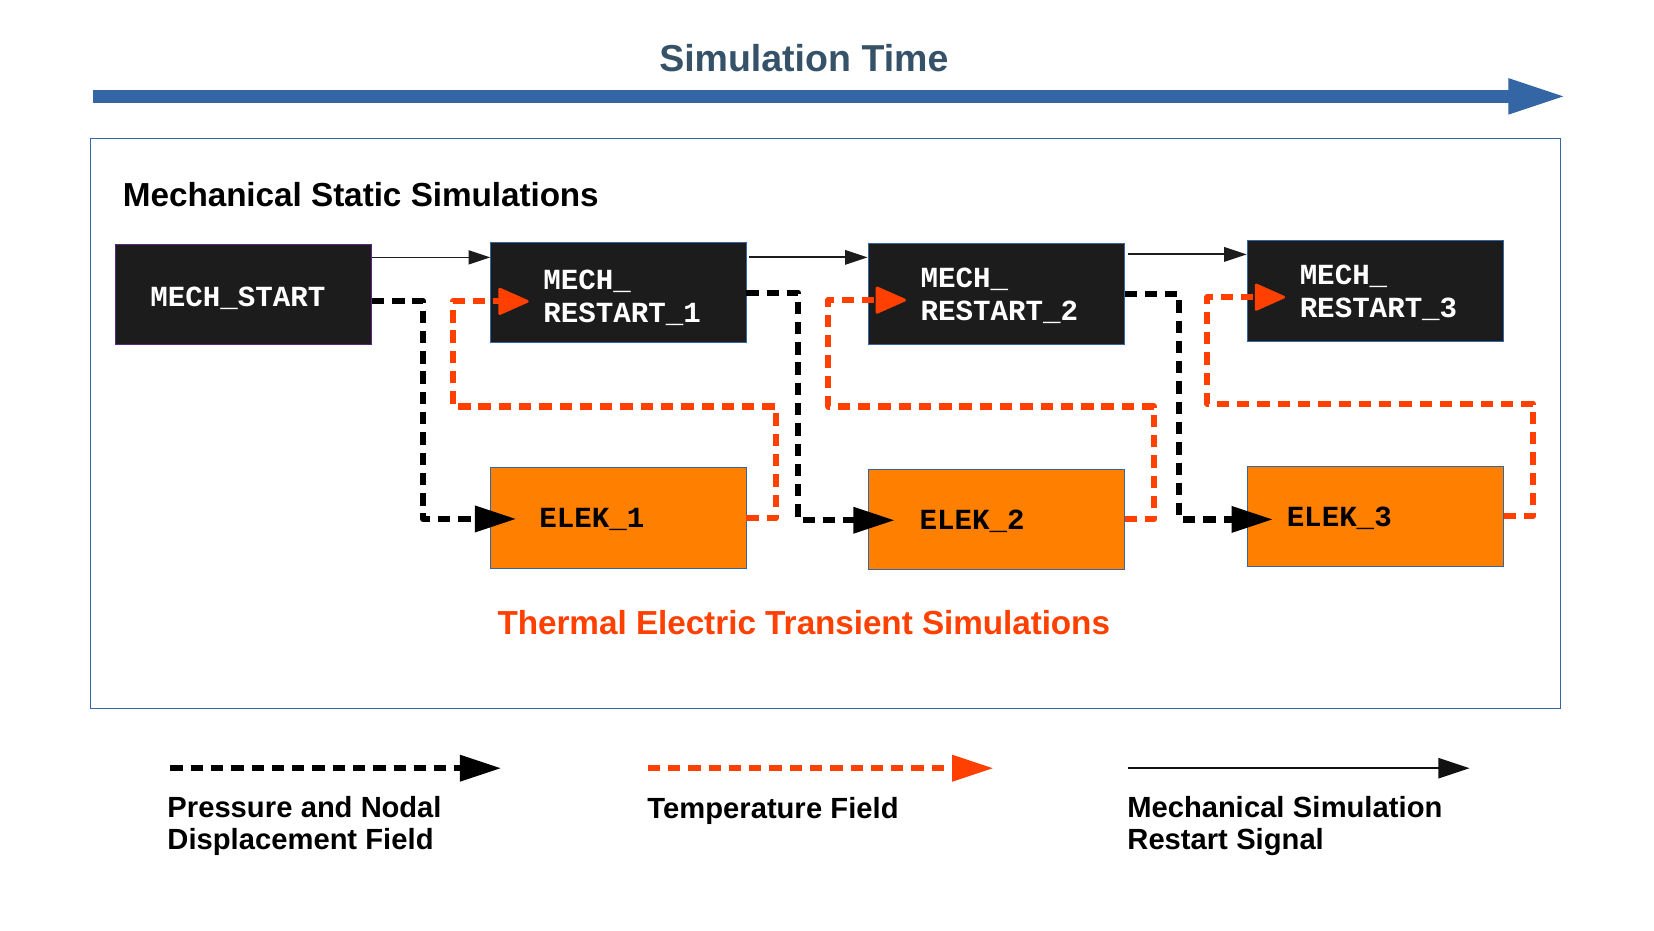

Simulation Time
Mechanical Static Simulations
MECH_
RESTART_3
MECH_
RESTART_2
MECH_
RESTART_1
MECH_START
ELEK_3
ELEK_1
ELEK_2
Thermal Electric Transient Simulations
Pressure and Nodal Displacement Field
Mechanical Simulation Restart Signal
Temperature Field